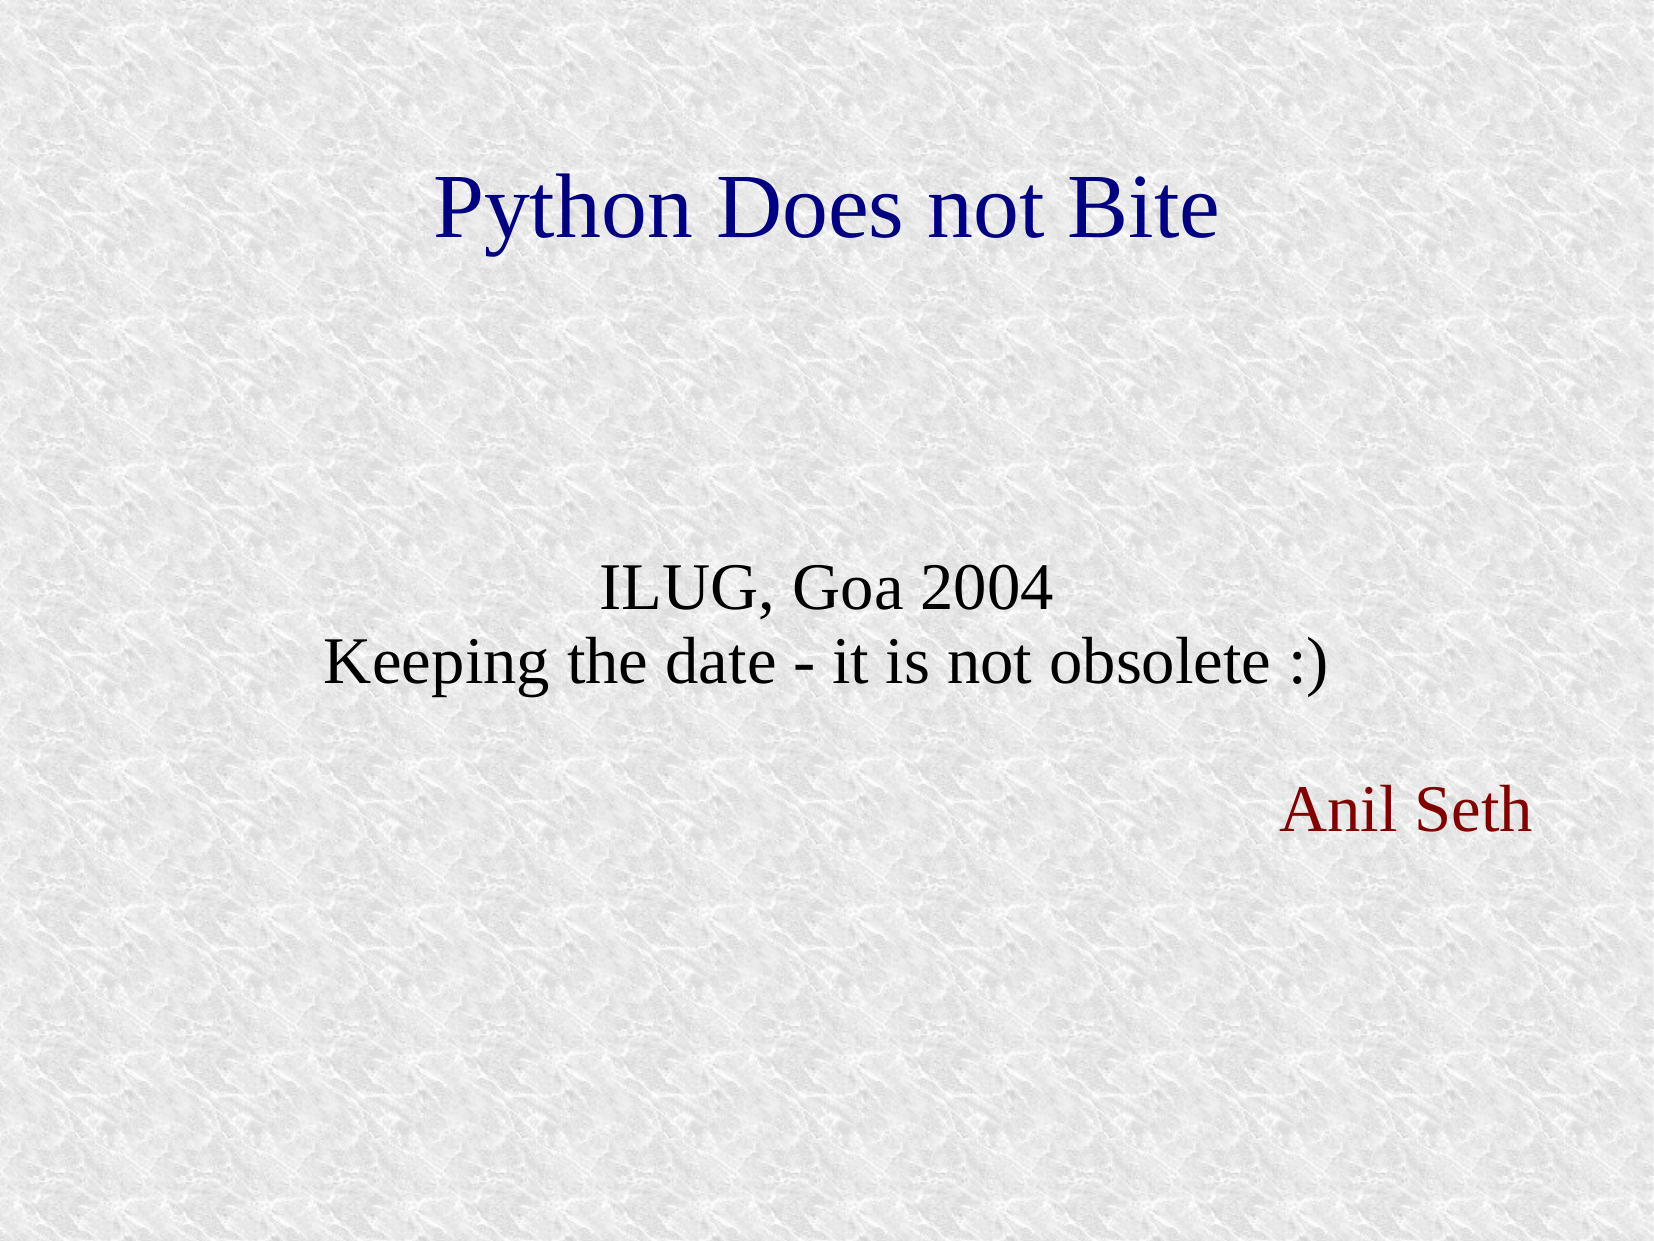

# Python Does not Bite
ILUG, Goa 2004
Keeping the date - it is not obsolete :)
Anil Seth